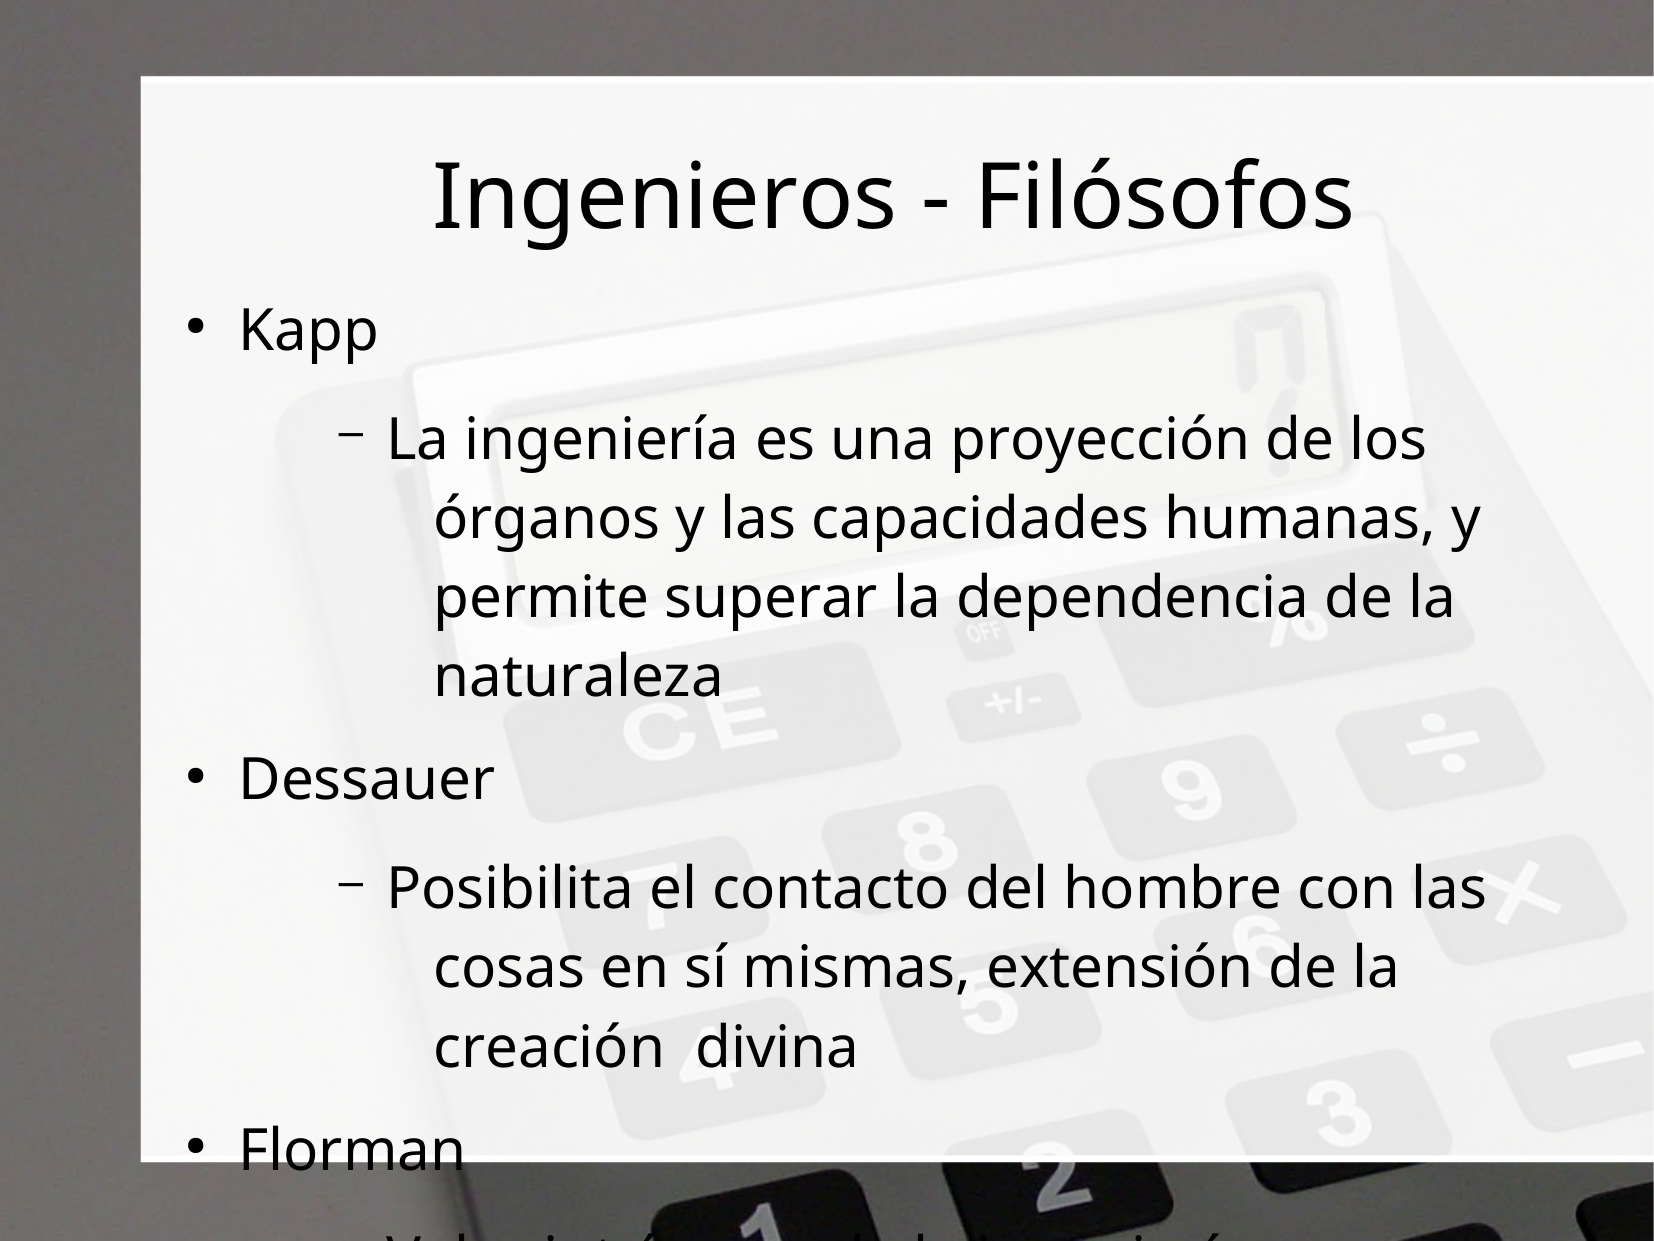

# Ingenieros - Filósofos
Kapp
La ingeniería es una proyección de los órganos y las capacidades humanas, y permite superar la dependencia de la naturaleza
Dessauer
Posibilita el contacto del hombre con las cosas en sí mismas, extensión de la creación divina
Florman
Valor intrínseco de la ingeniería
Wittgenstein